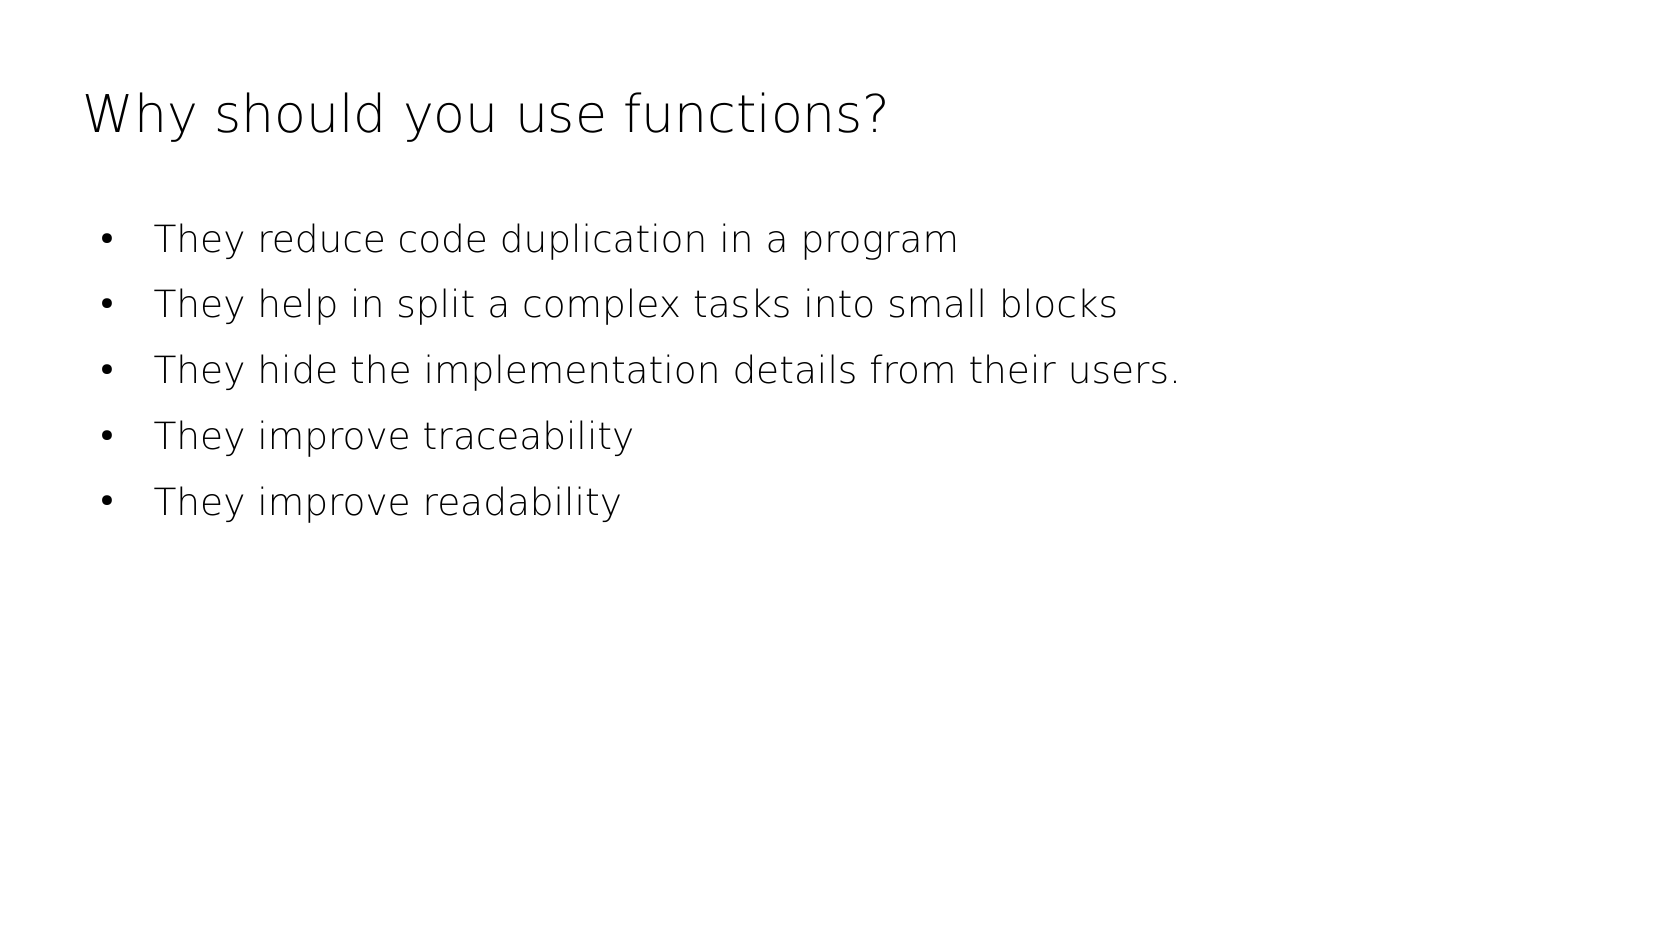

# Why should you use functions?
They reduce code duplication in a program
They help in split a complex tasks into small blocks
They hide the implementation details from their users.
They improve traceability
They improve readability